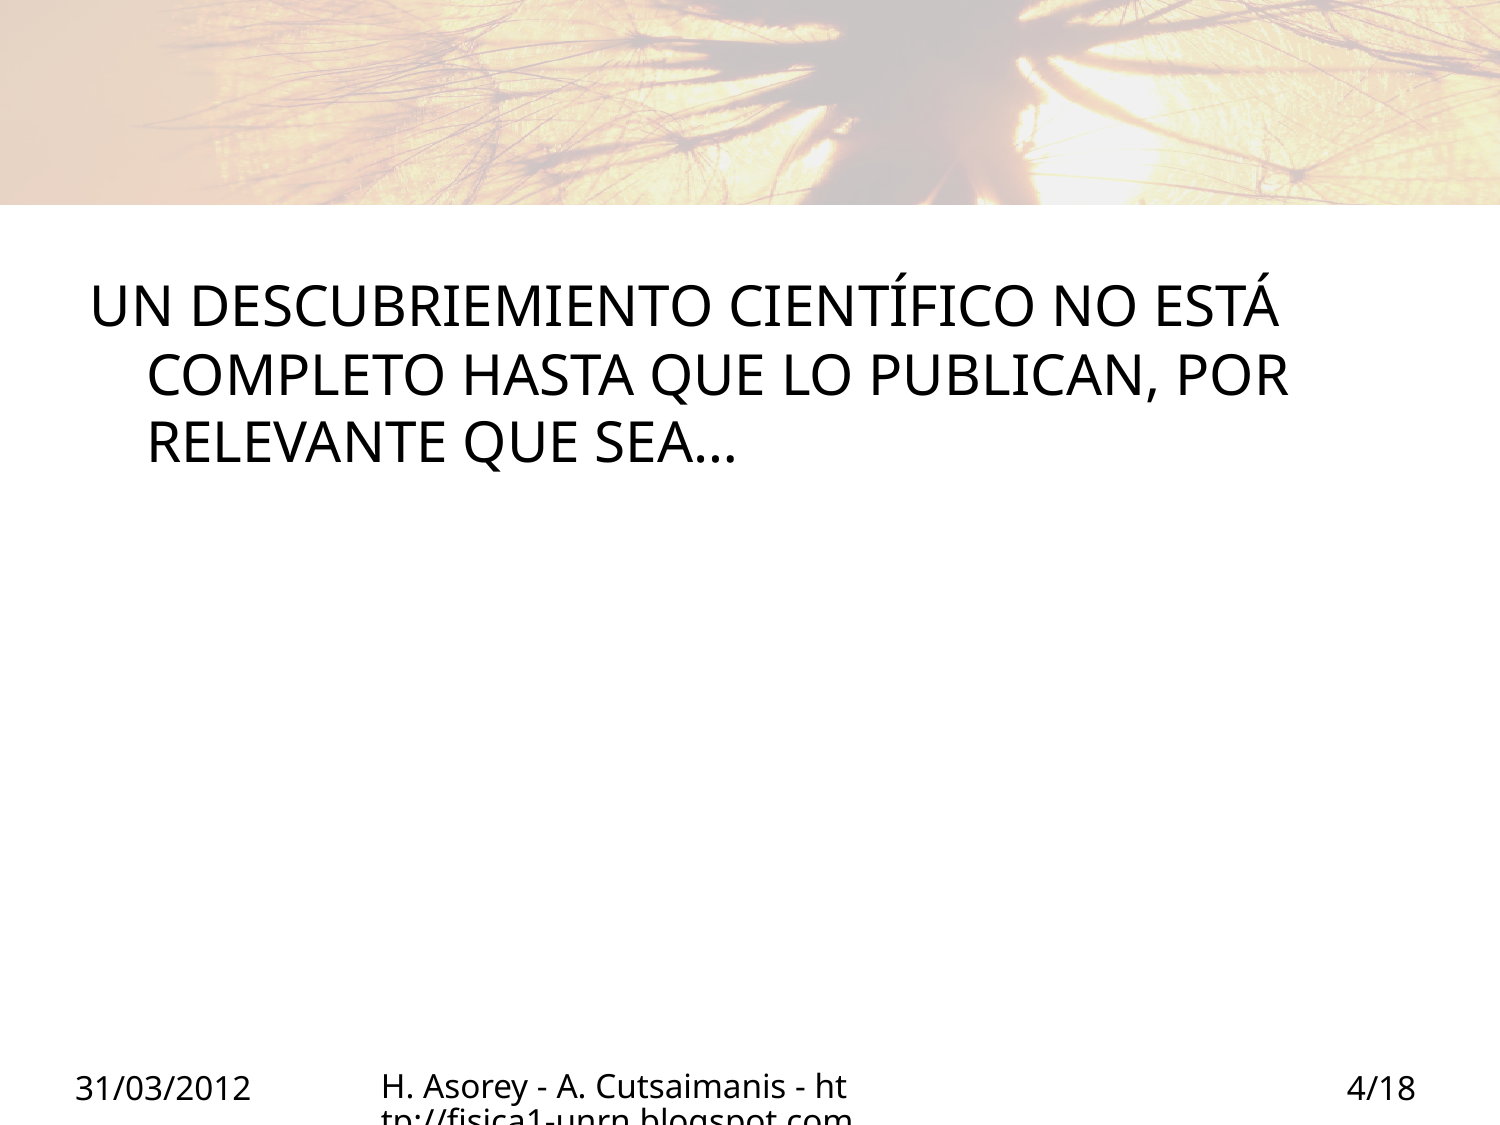

# UN DESCUBRIEMIENTO CIENTÍFICO NO ESTÁ COMPLETO HASTA QUE LO PUBLICAN, POR RELEVANTE QUE SEA…
H. Asorey - A. Cutsaimanis - http://fisica1-unrn.blogspot.com
31/03/2012
4